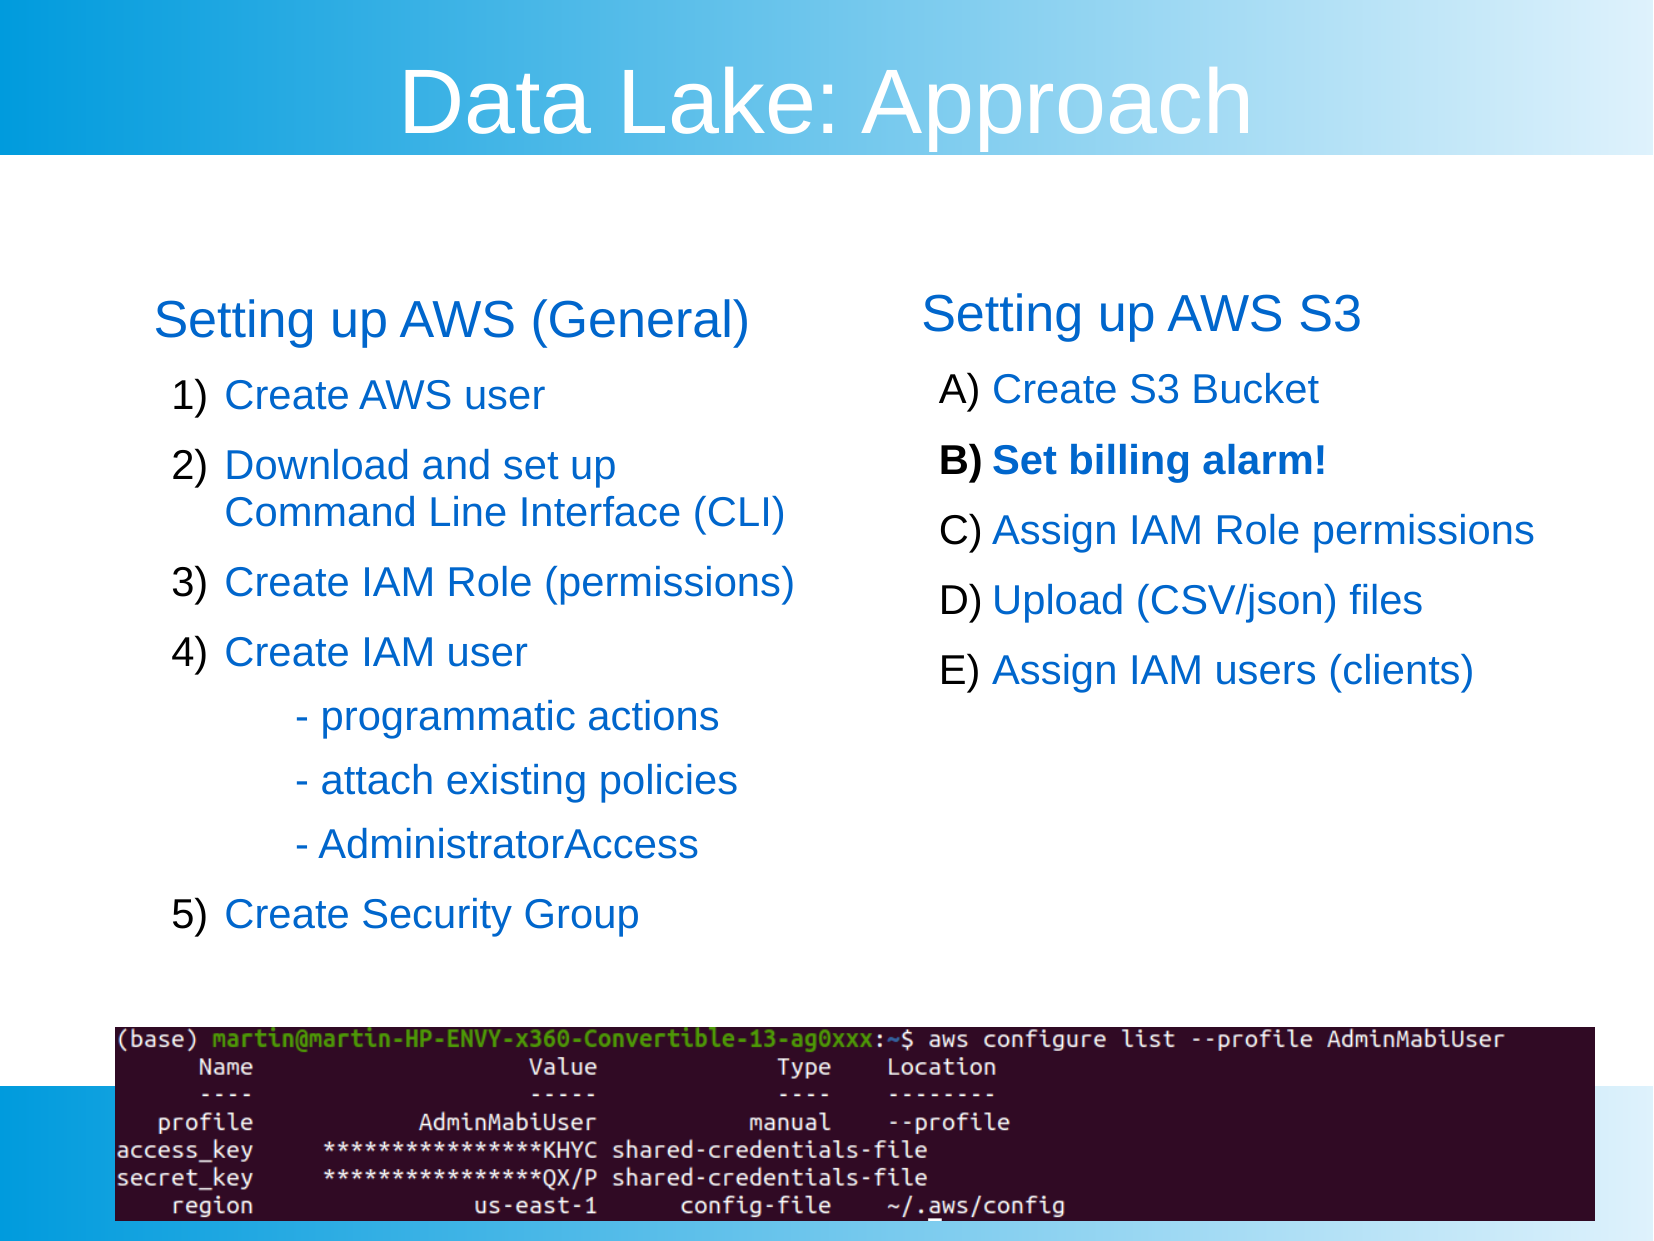

# Data Lake: Approach
Setting up AWS S3
Create S3 Bucket
Set billing alarm!
Assign IAM Role permissions
Upload (CSV/json) files
Assign IAM users (clients)
Setting up AWS (General)
Create AWS user
Download and set up Command Line Interface (CLI)
Create IAM Role (permissions)
Create IAM user
- programmatic actions
- attach existing policies
- AdministratorAccess
Create Security Group